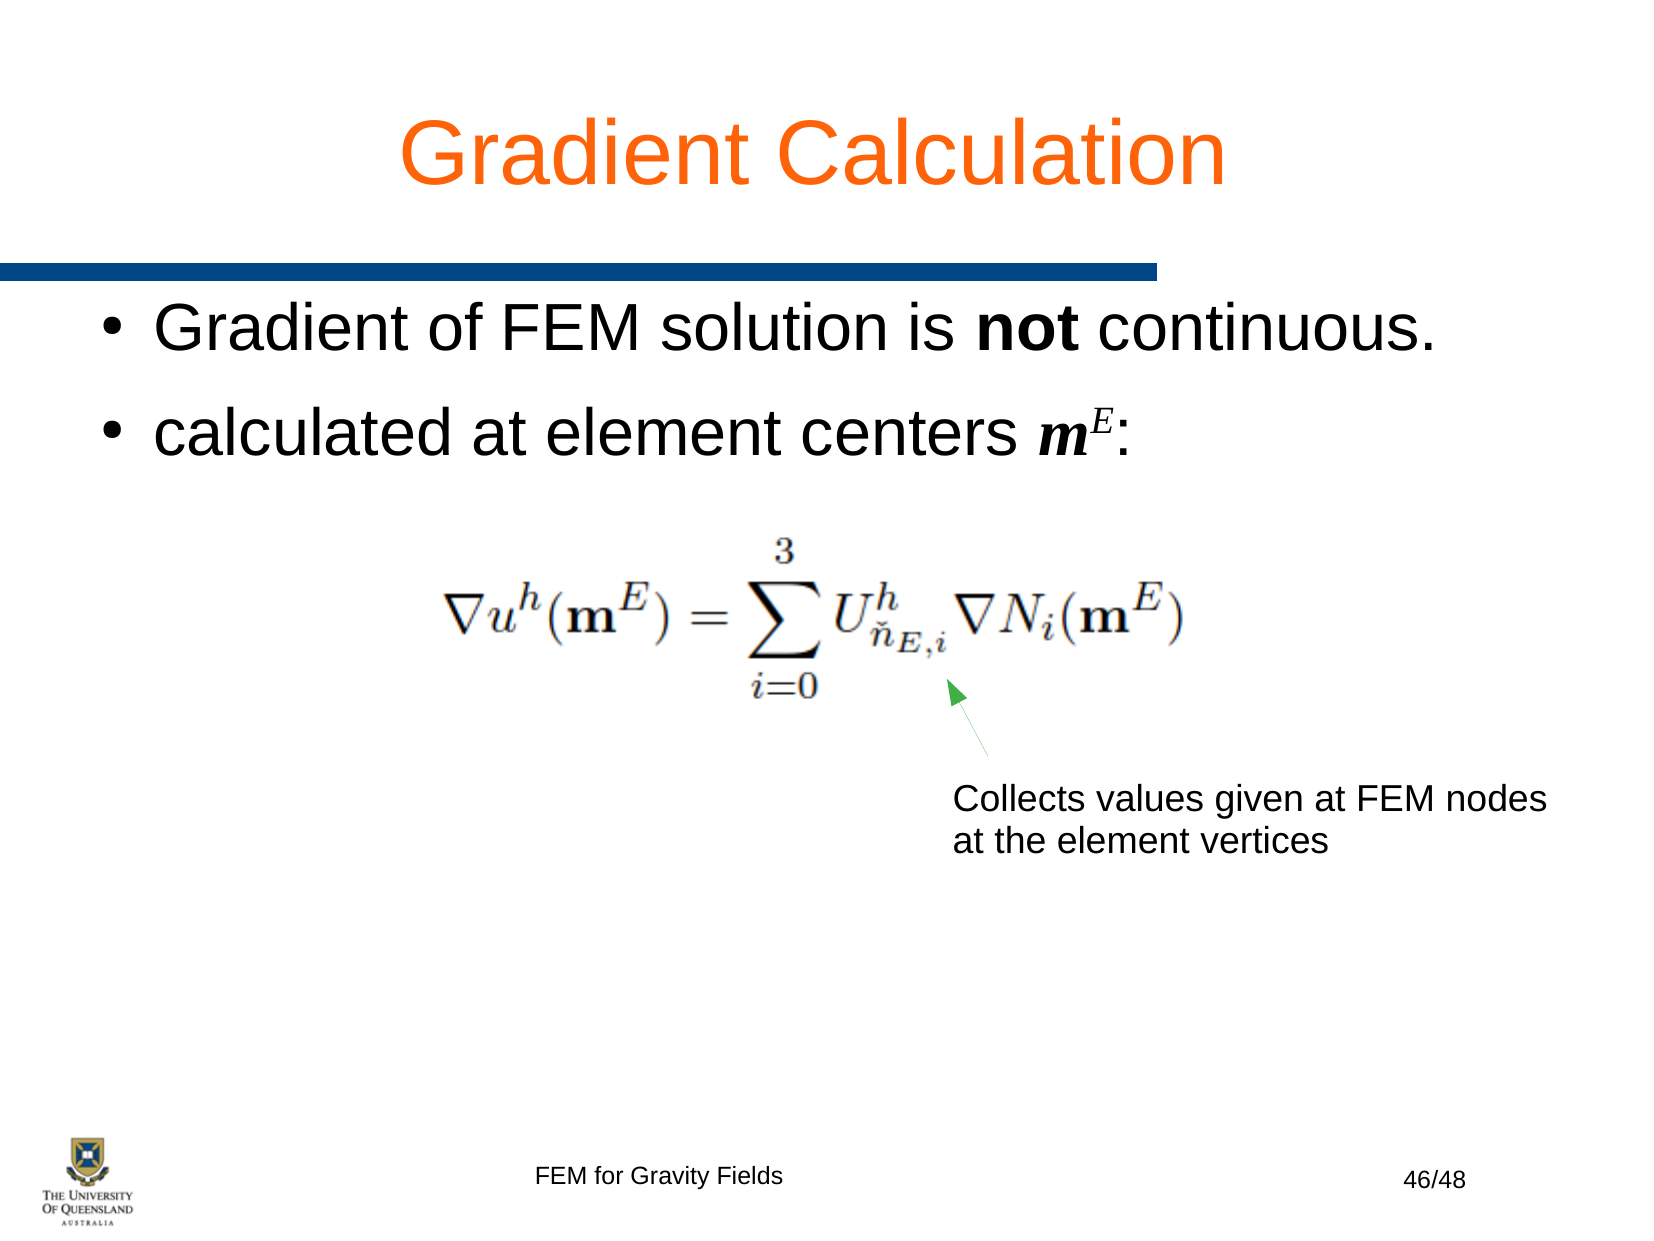

# Gradient Calculation
Gradient of FEM solution is not continuous.
calculated at element centers mE:
Collects values given at FEM nodes
at the element vertices